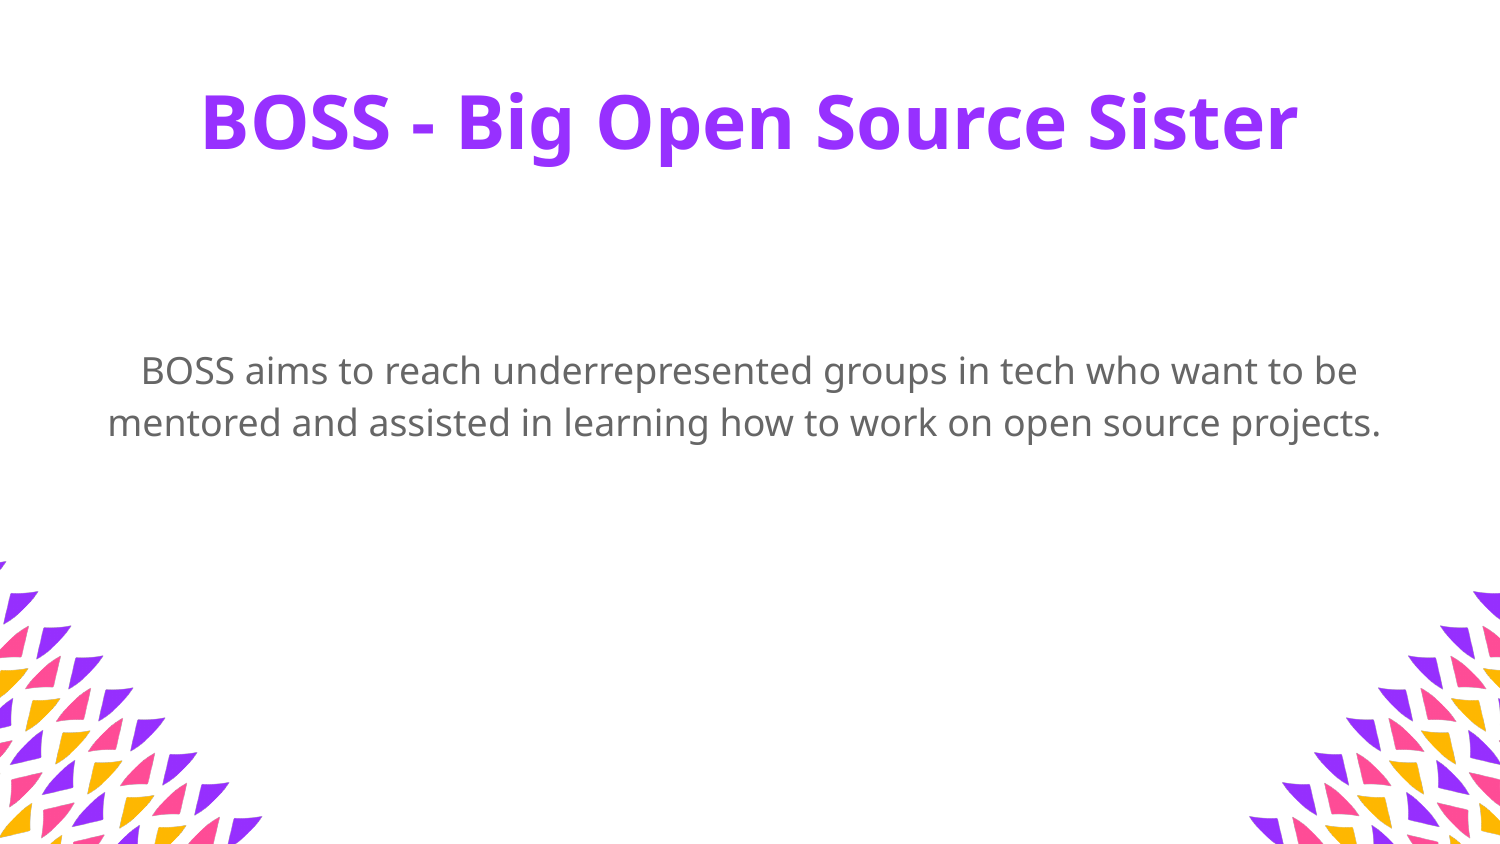

# BOSS - Big Open Source Sister
BOSS aims to reach underrepresented groups in tech who want to be mentored and assisted in learning how to work on open source projects.